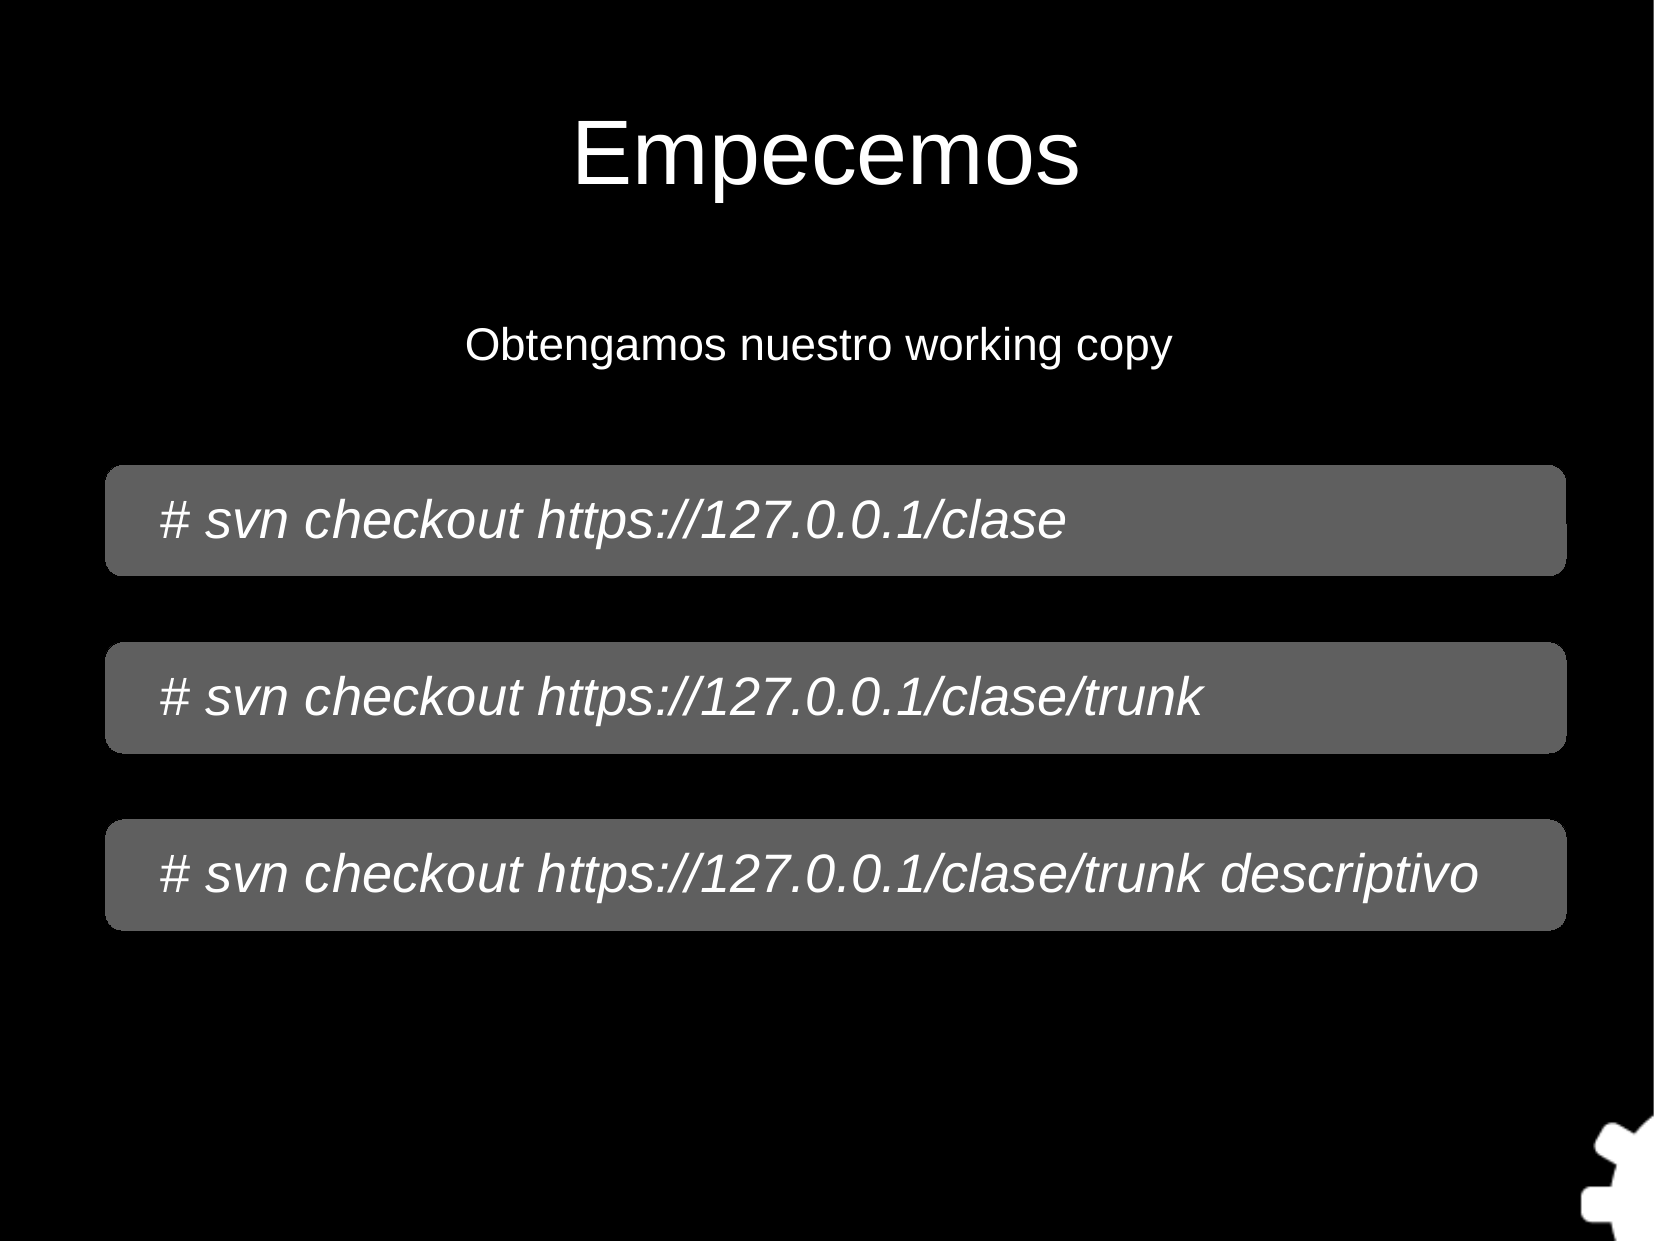

# Empecemos
Obtengamos nuestro working copy
# svn checkout https://127.0.0.1/clase
# svn checkout https://127.0.0.1/clase/trunk
# svn checkout https://127.0.0.1/clase/trunk descriptivo